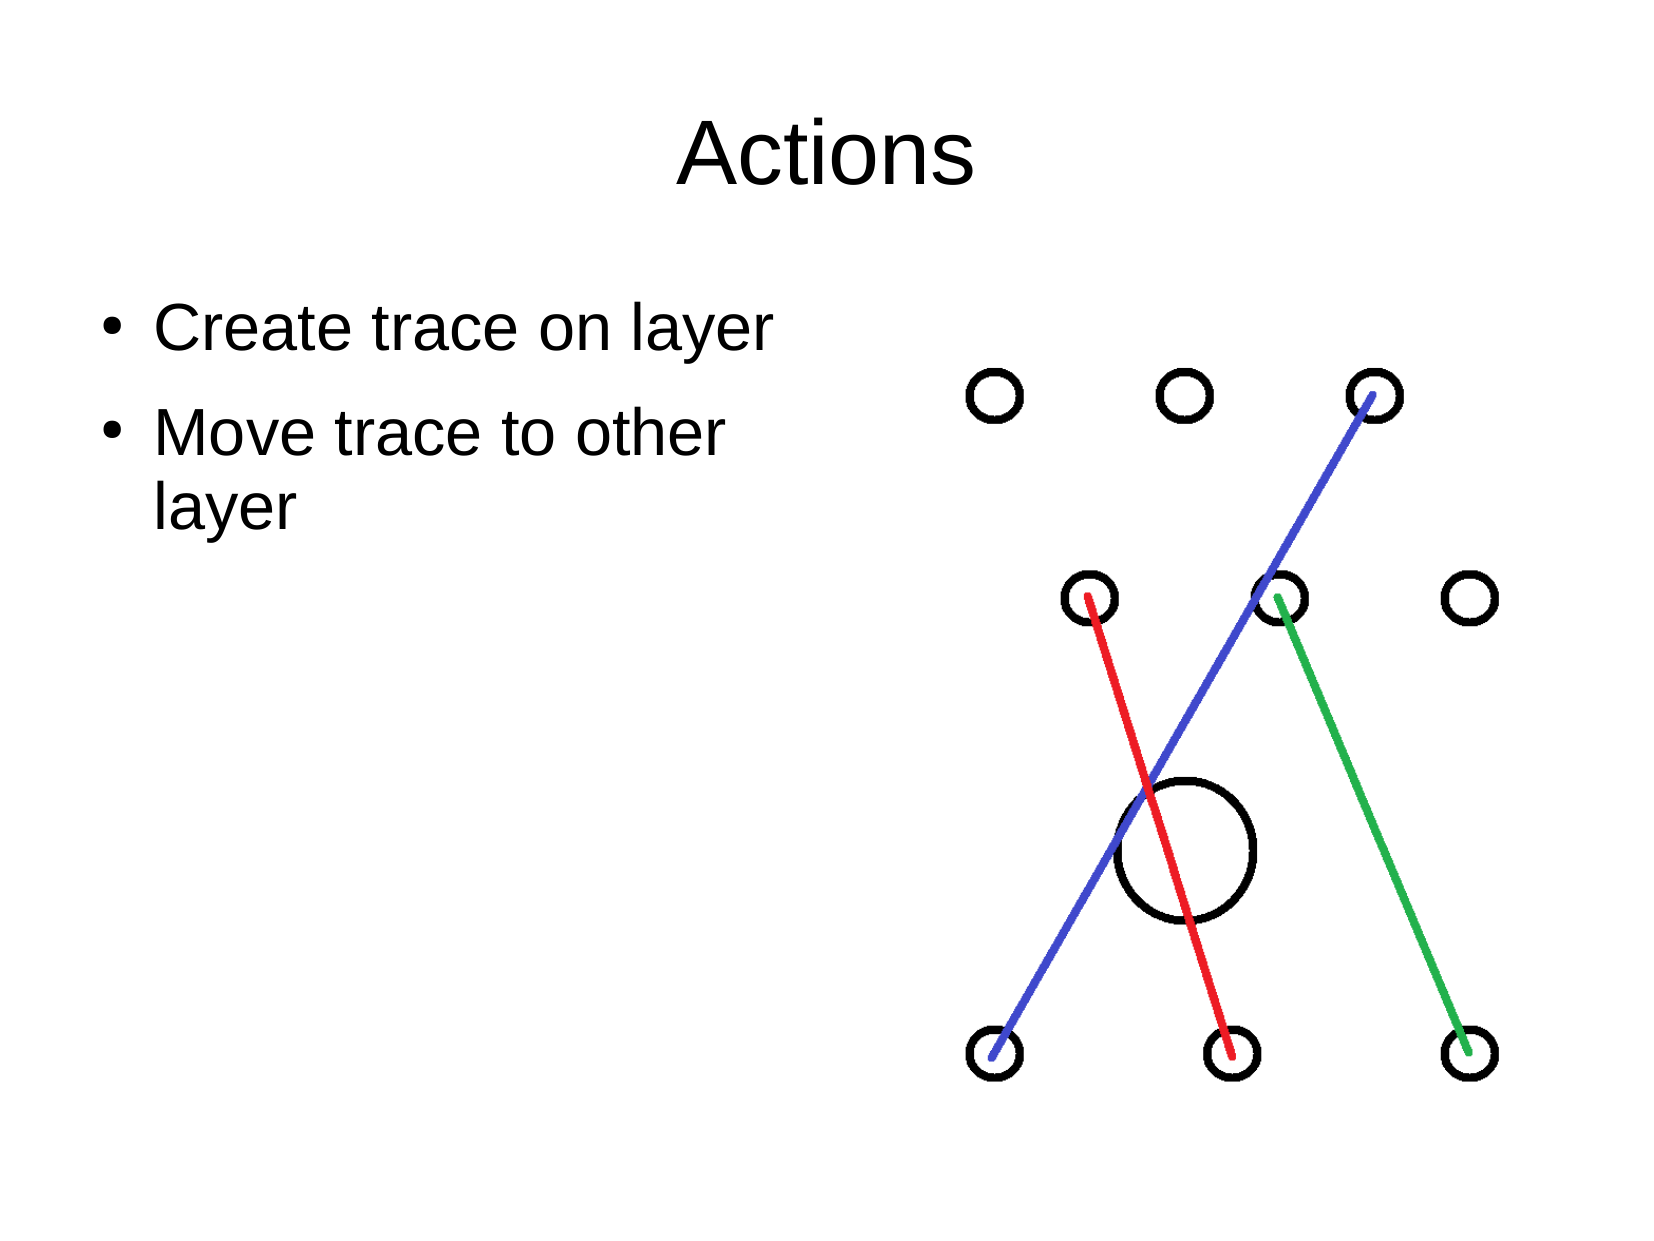

# Actions
Create trace on layer
Move trace to other layer